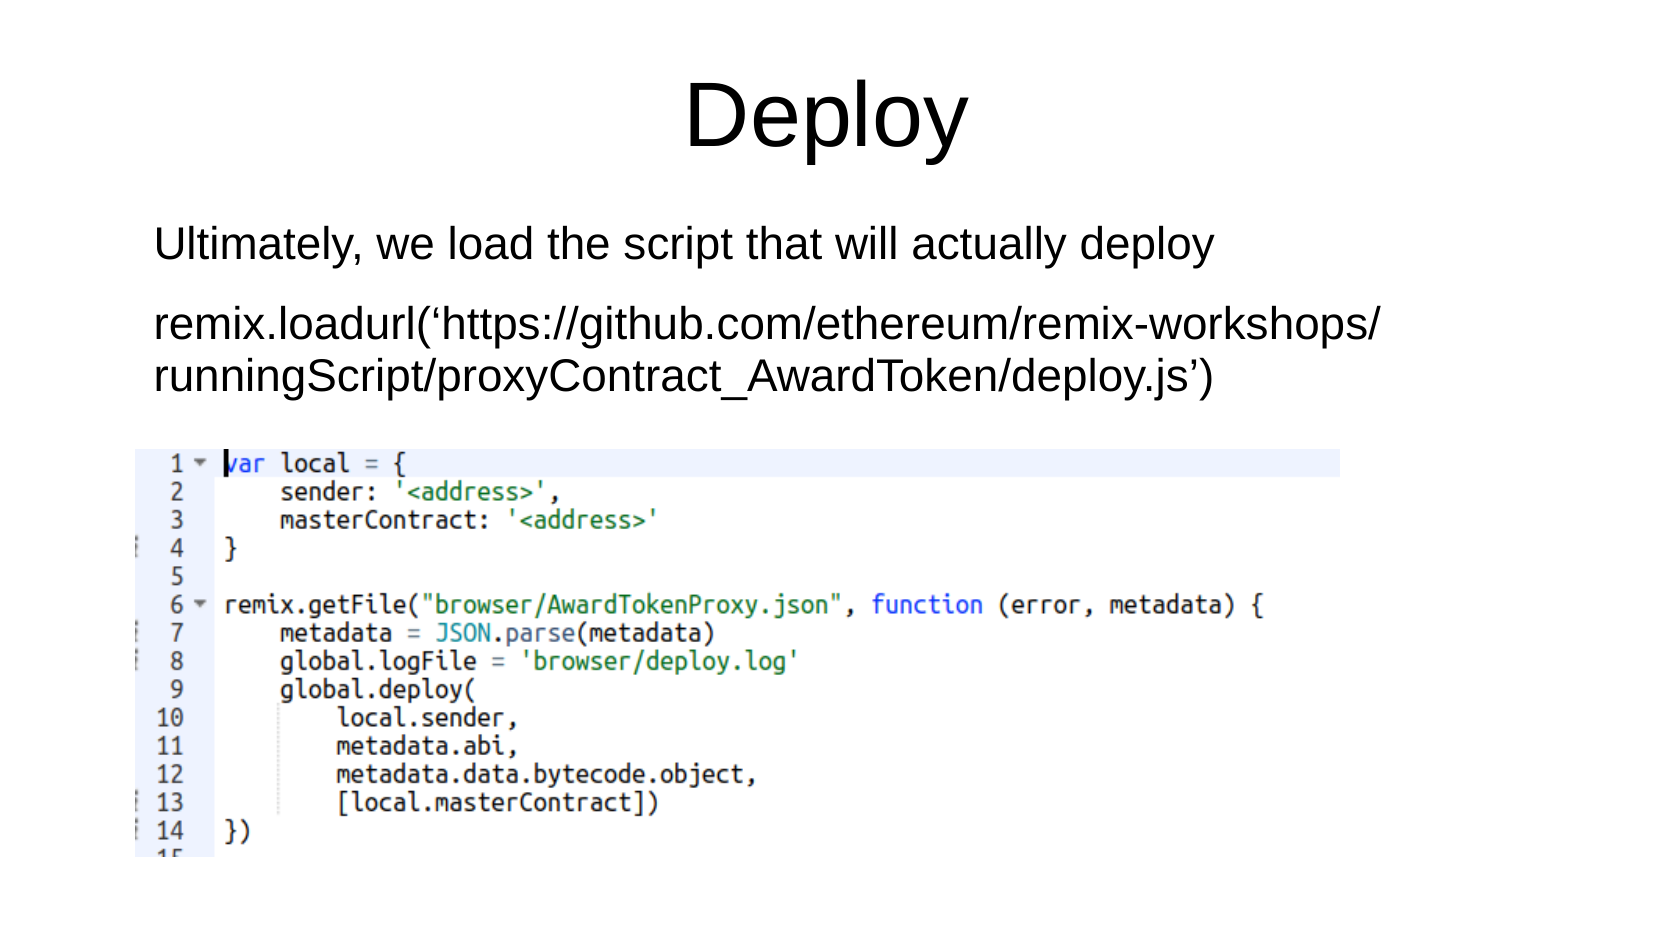

# Deploy
Ultimately, we load the script that will actually deploy
remix.loadurl(‘https://github.com/ethereum/remix-workshops/runningScript/proxyContract_AwardToken/deploy.js’)